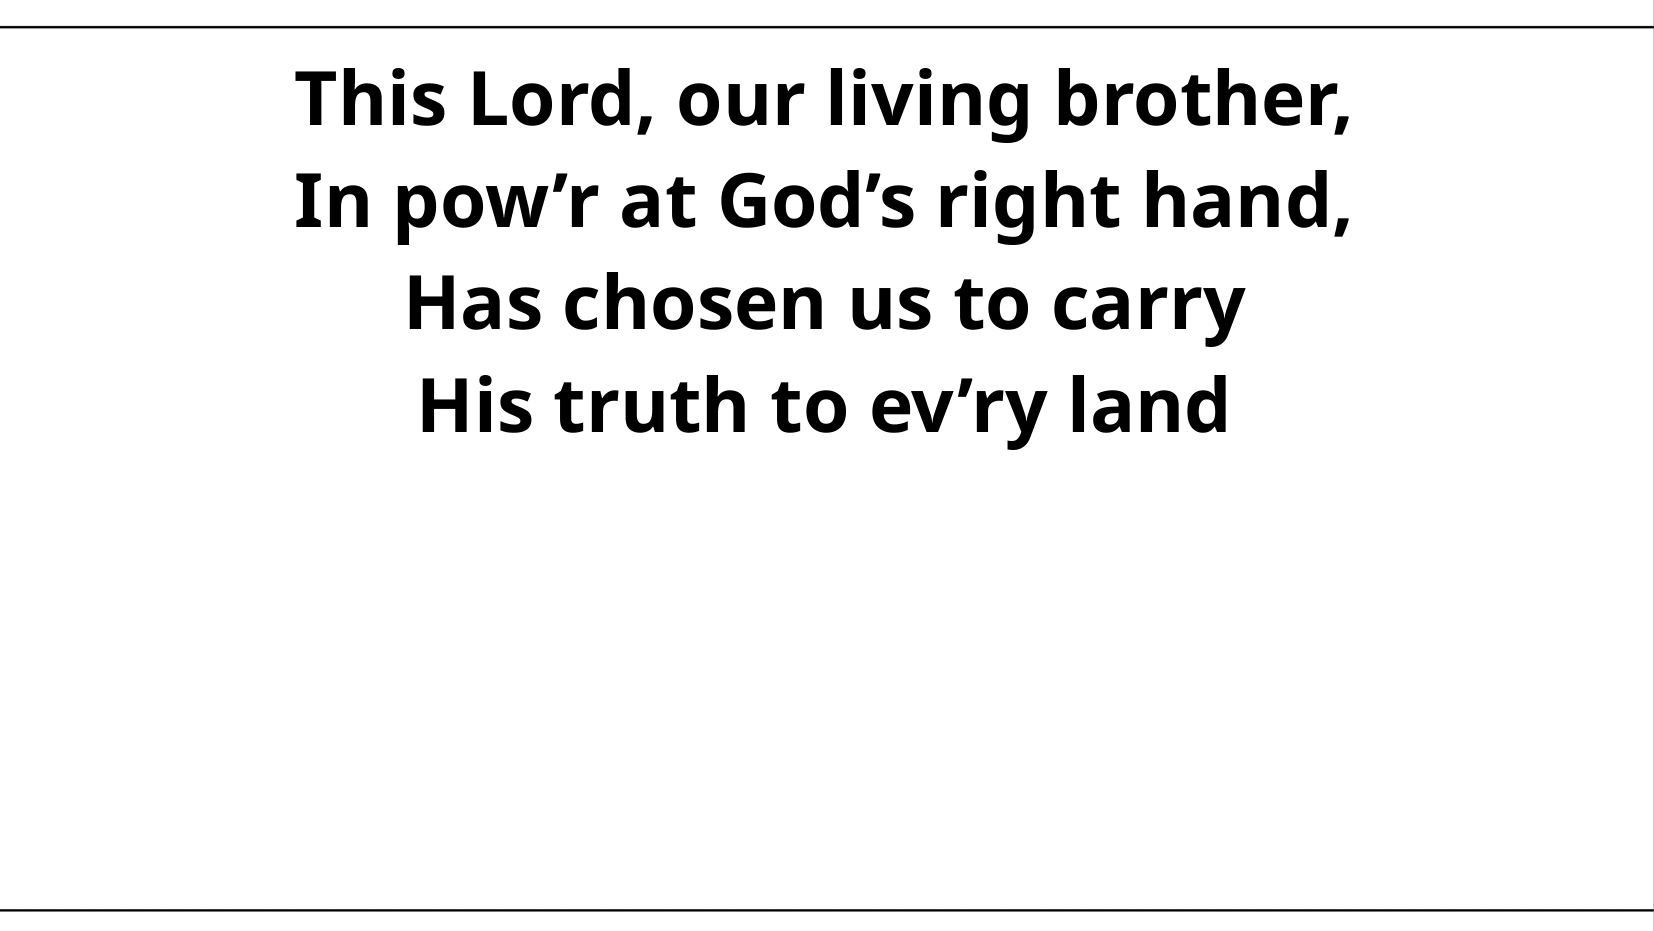

This Lord, our living brother,
In pow’r at God’s right hand,
Has chosen us to carry
His truth to ev’ry land